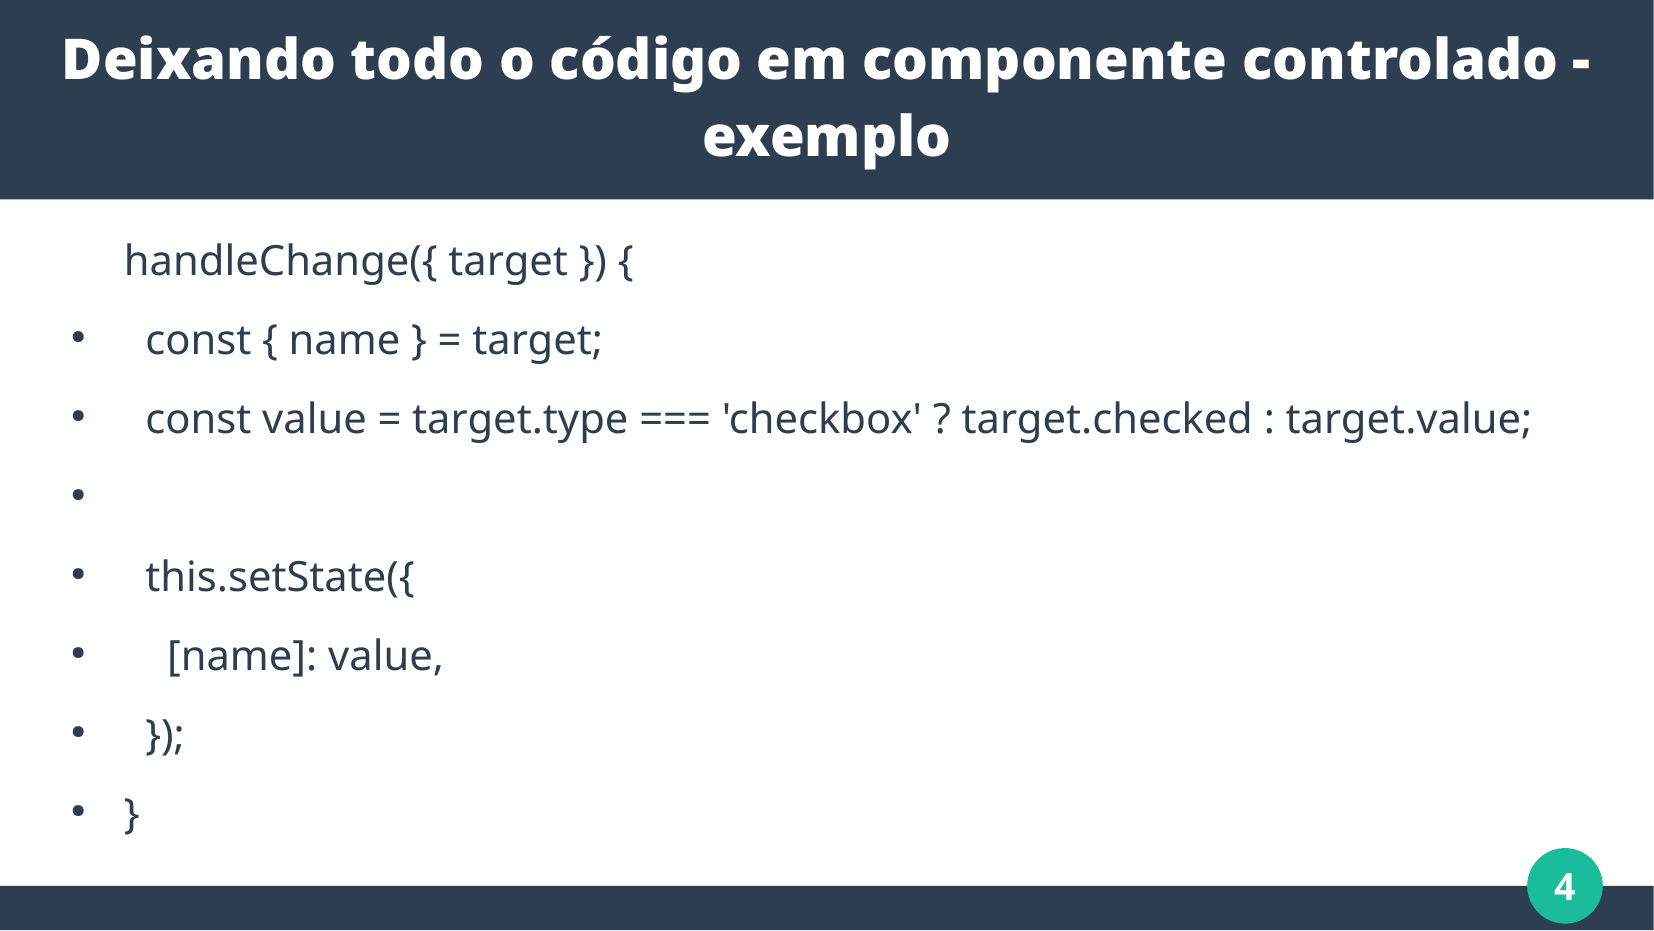

# Deixando todo o código em componente controlado - exemplo
handleChange({ target }) {
 const { name } = target;
 const value = target.type === 'checkbox' ? target.checked : target.value;
 this.setState({
 [name]: value,
 });
}